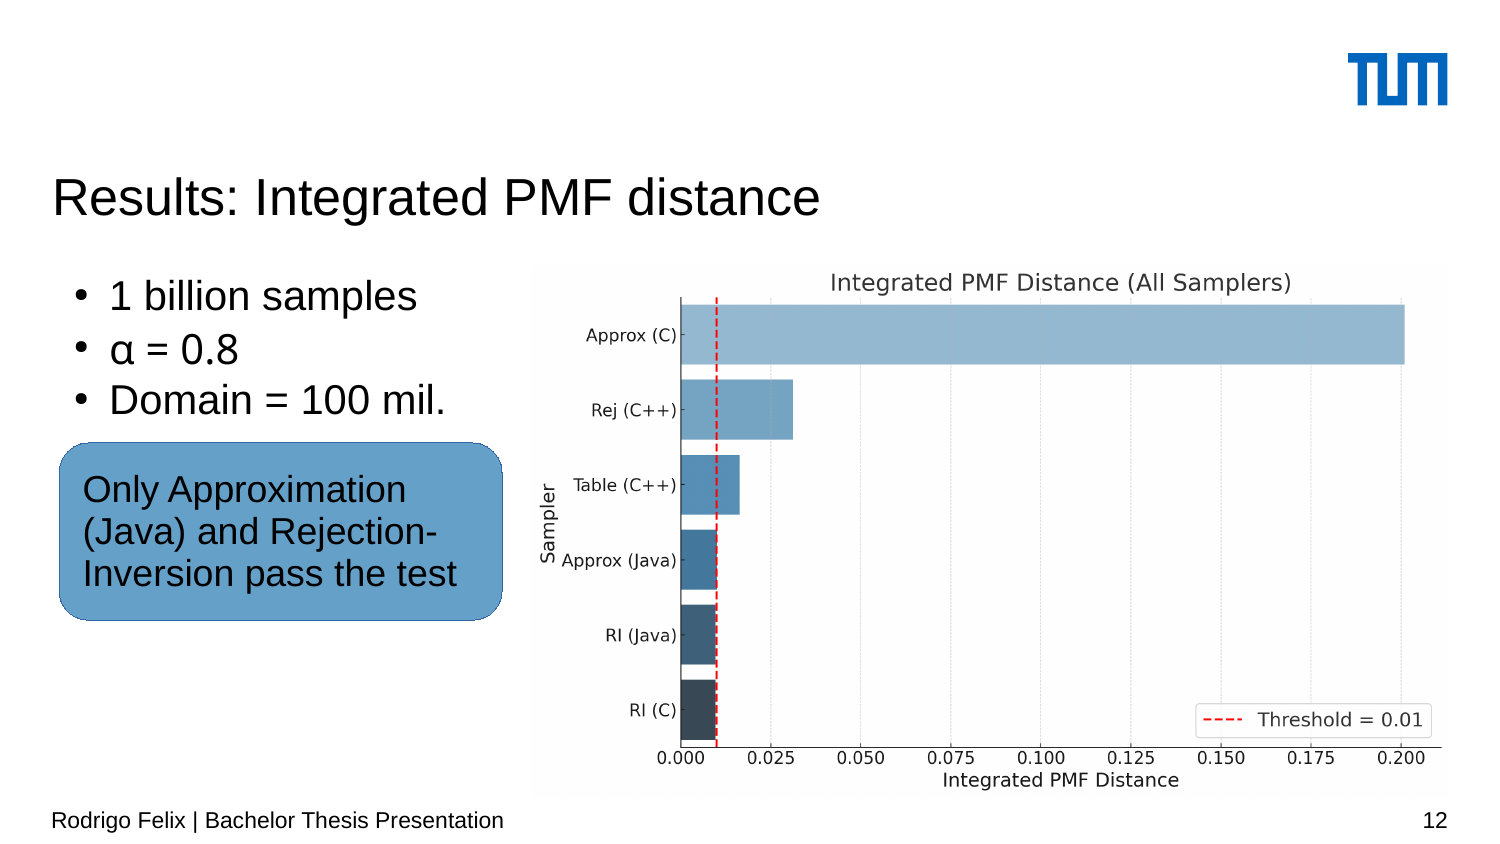

# Results: Integrated PMF distance
1 billion samples
α = 0.8
Domain = 100 mil.
Only Approximation (Java) and Rejection-Inversion pass the test
Rodrigo Felix | Bachelor Thesis Presentation
12